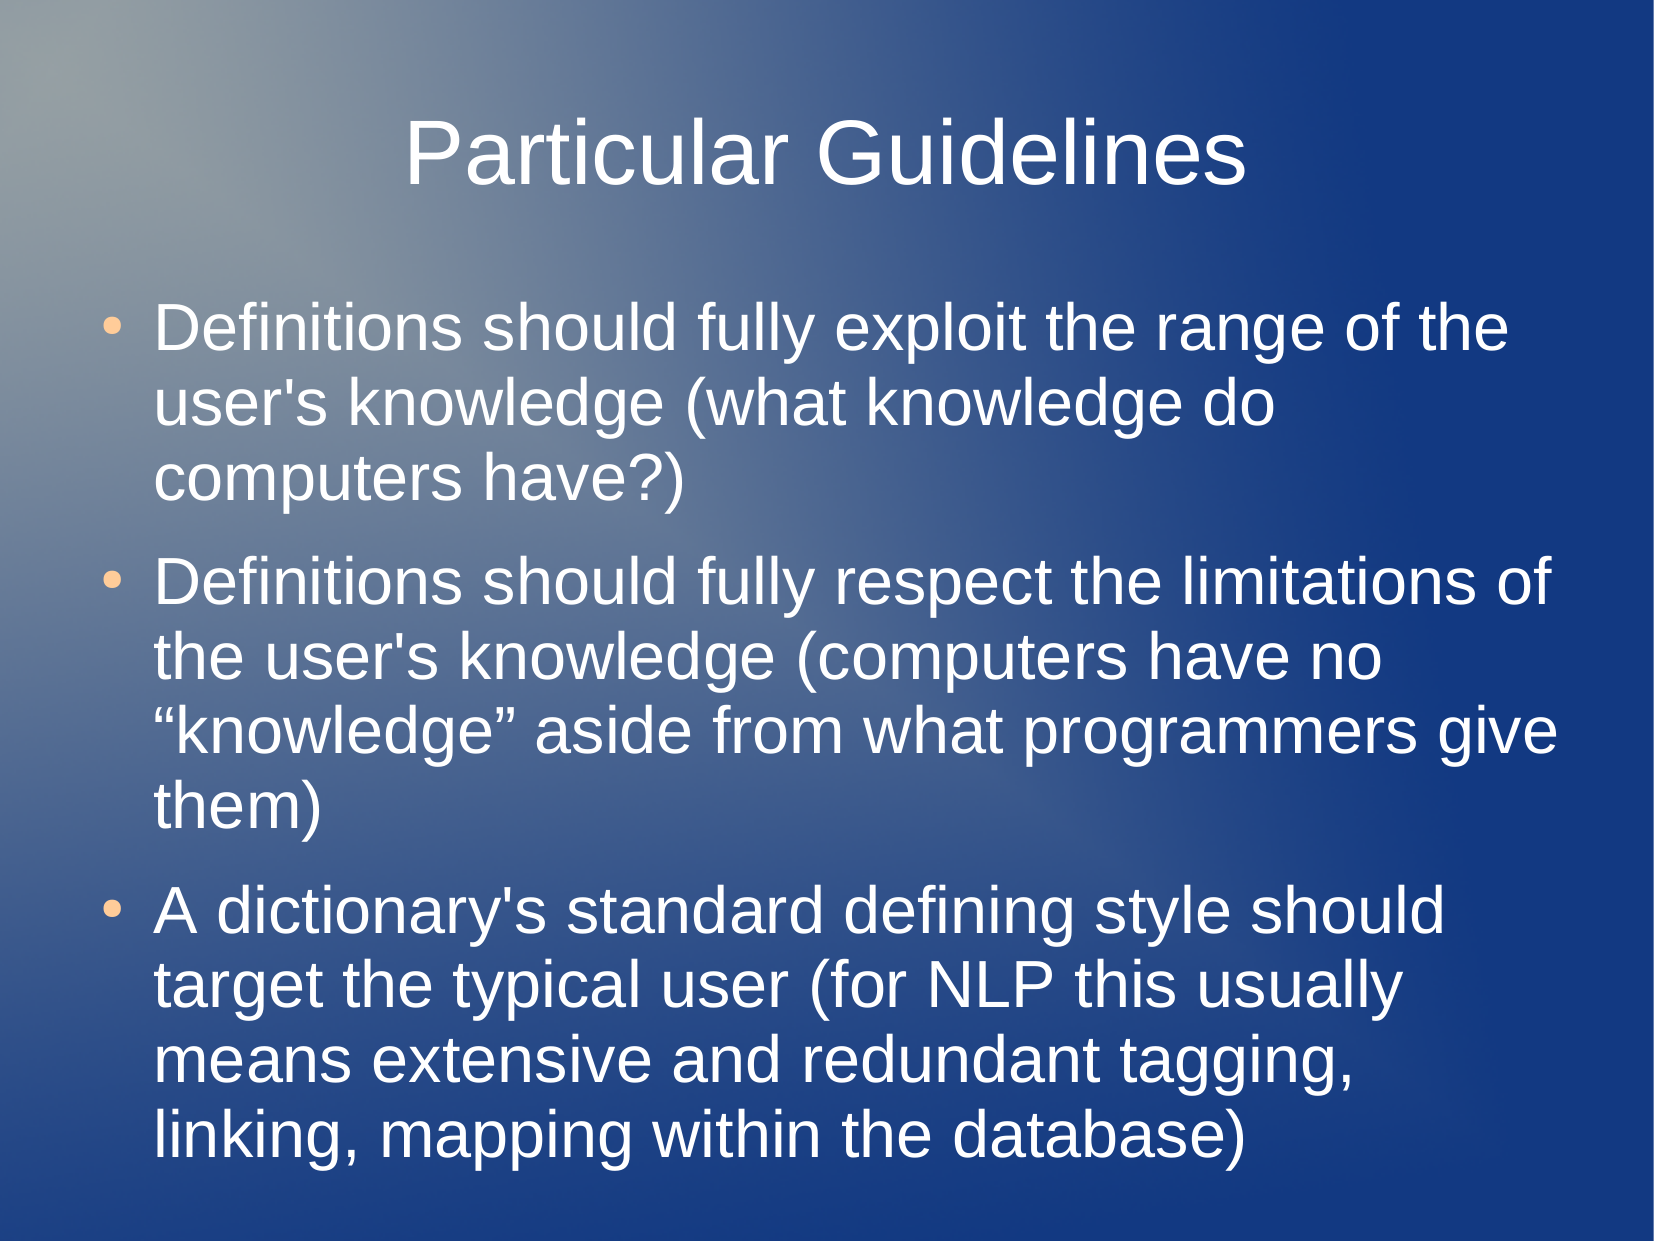

# Particular Guidelines
Definitions should fully exploit the range of the user's knowledge (what knowledge do computers have?)
Definitions should fully respect the limitations of the user's knowledge (computers have no “knowledge” aside from what programmers give them)
A dictionary's standard defining style should target the typical user (for NLP this usually means extensive and redundant tagging, linking, mapping within the database)